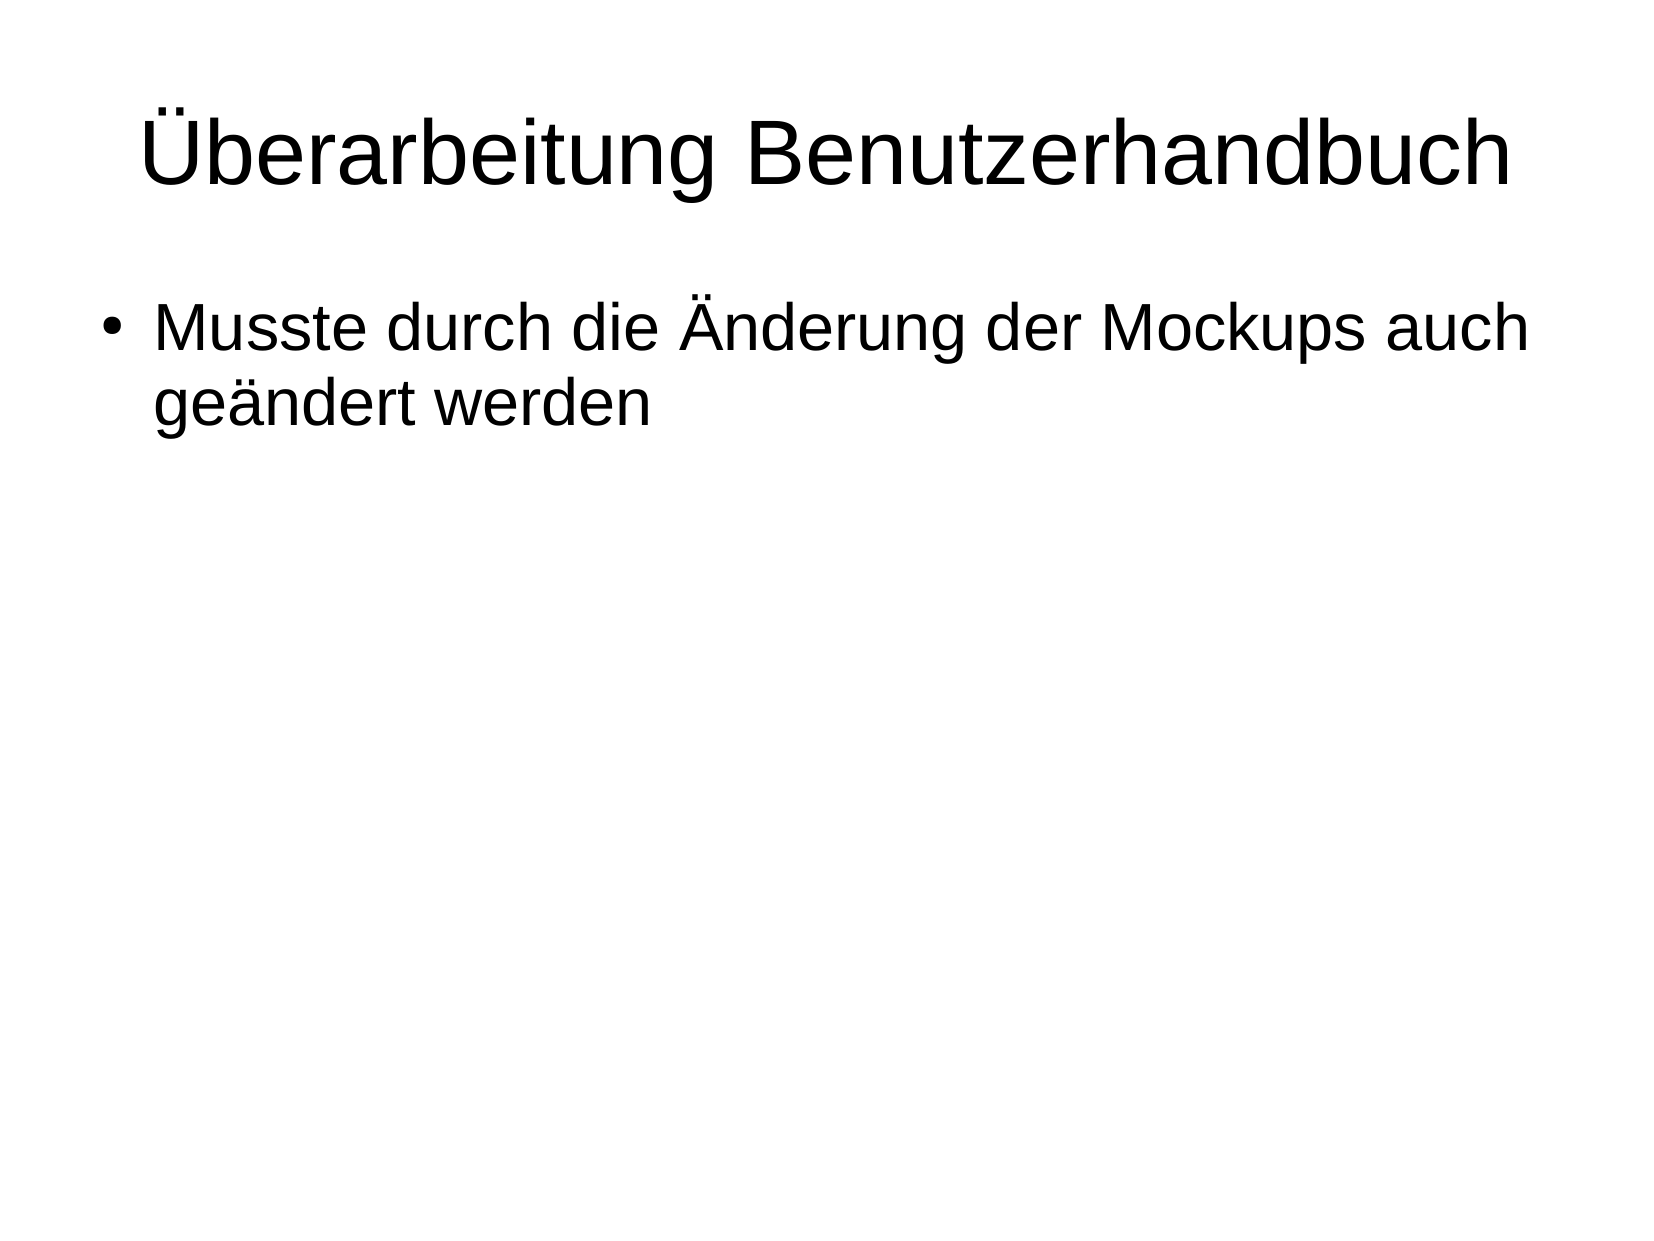

# Überarbeitung Benutzerhandbuch
Musste durch die Änderung der Mockups auch geändert werden